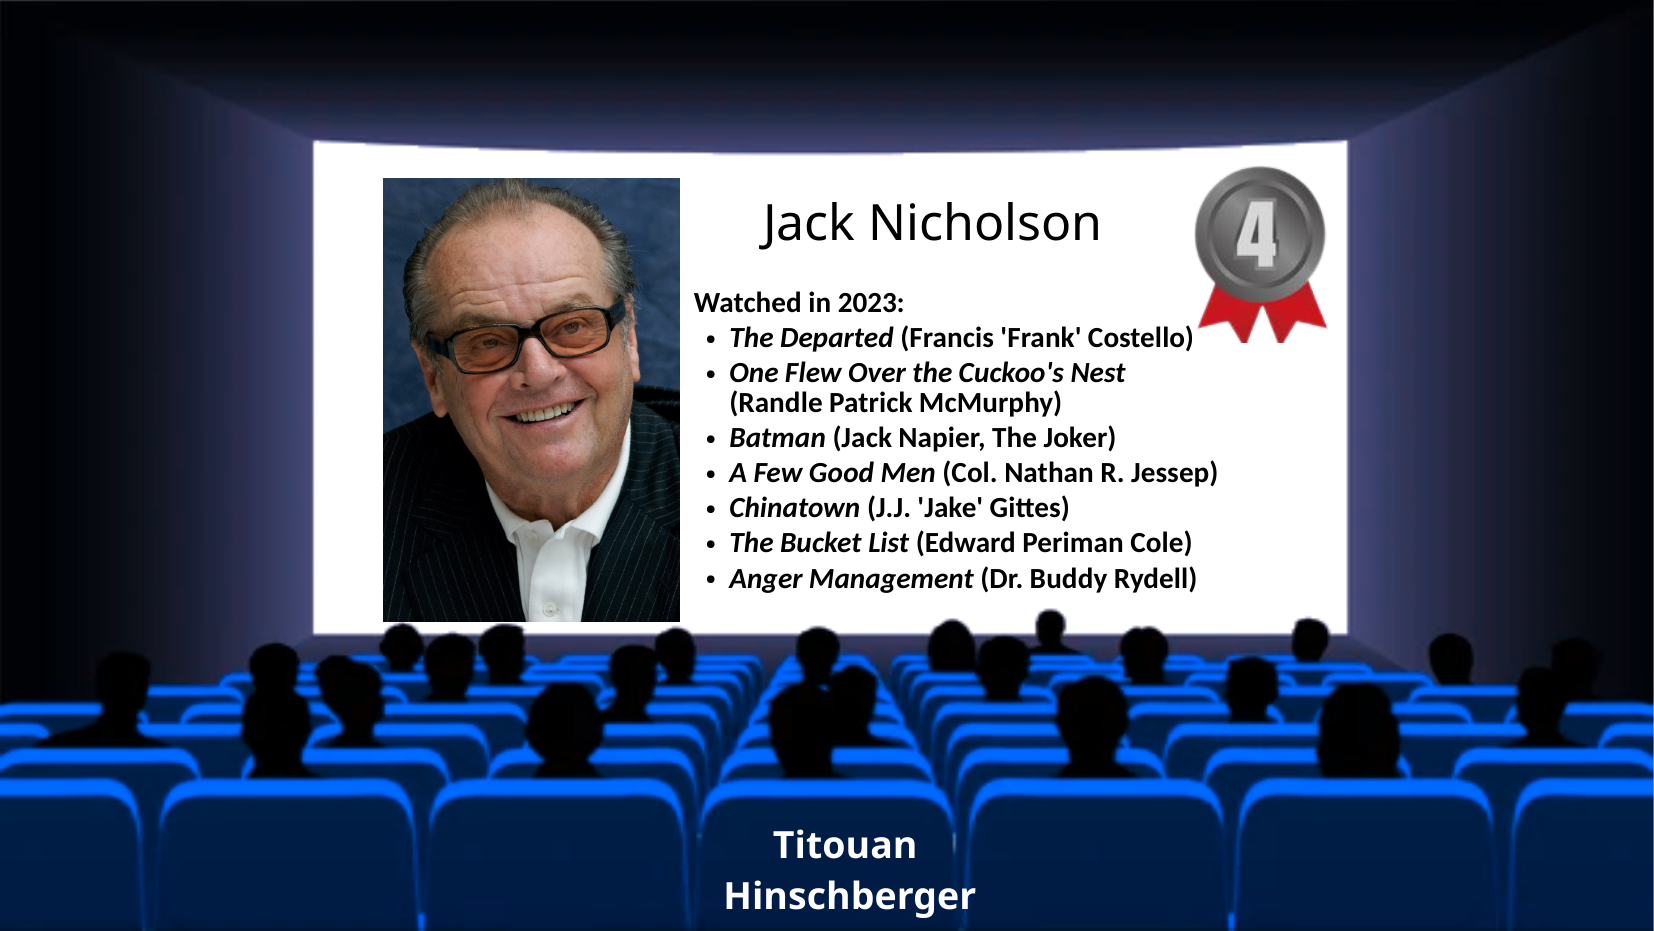

Jack Nicholson
Watched in 2023:
The Departed (Francis 'Frank' Costello)
One Flew Over the Cuckoo's Nest
(Randle Patrick McMurphy)
Batman (Jack Napier, The Joker)
A Few Good Men (Col. Nathan R. Jessep)
Chinatown (J.J. 'Jake' Gittes)
The Bucket List (Edward Periman Cole)
Anger Management (Dr. Buddy Rydell)